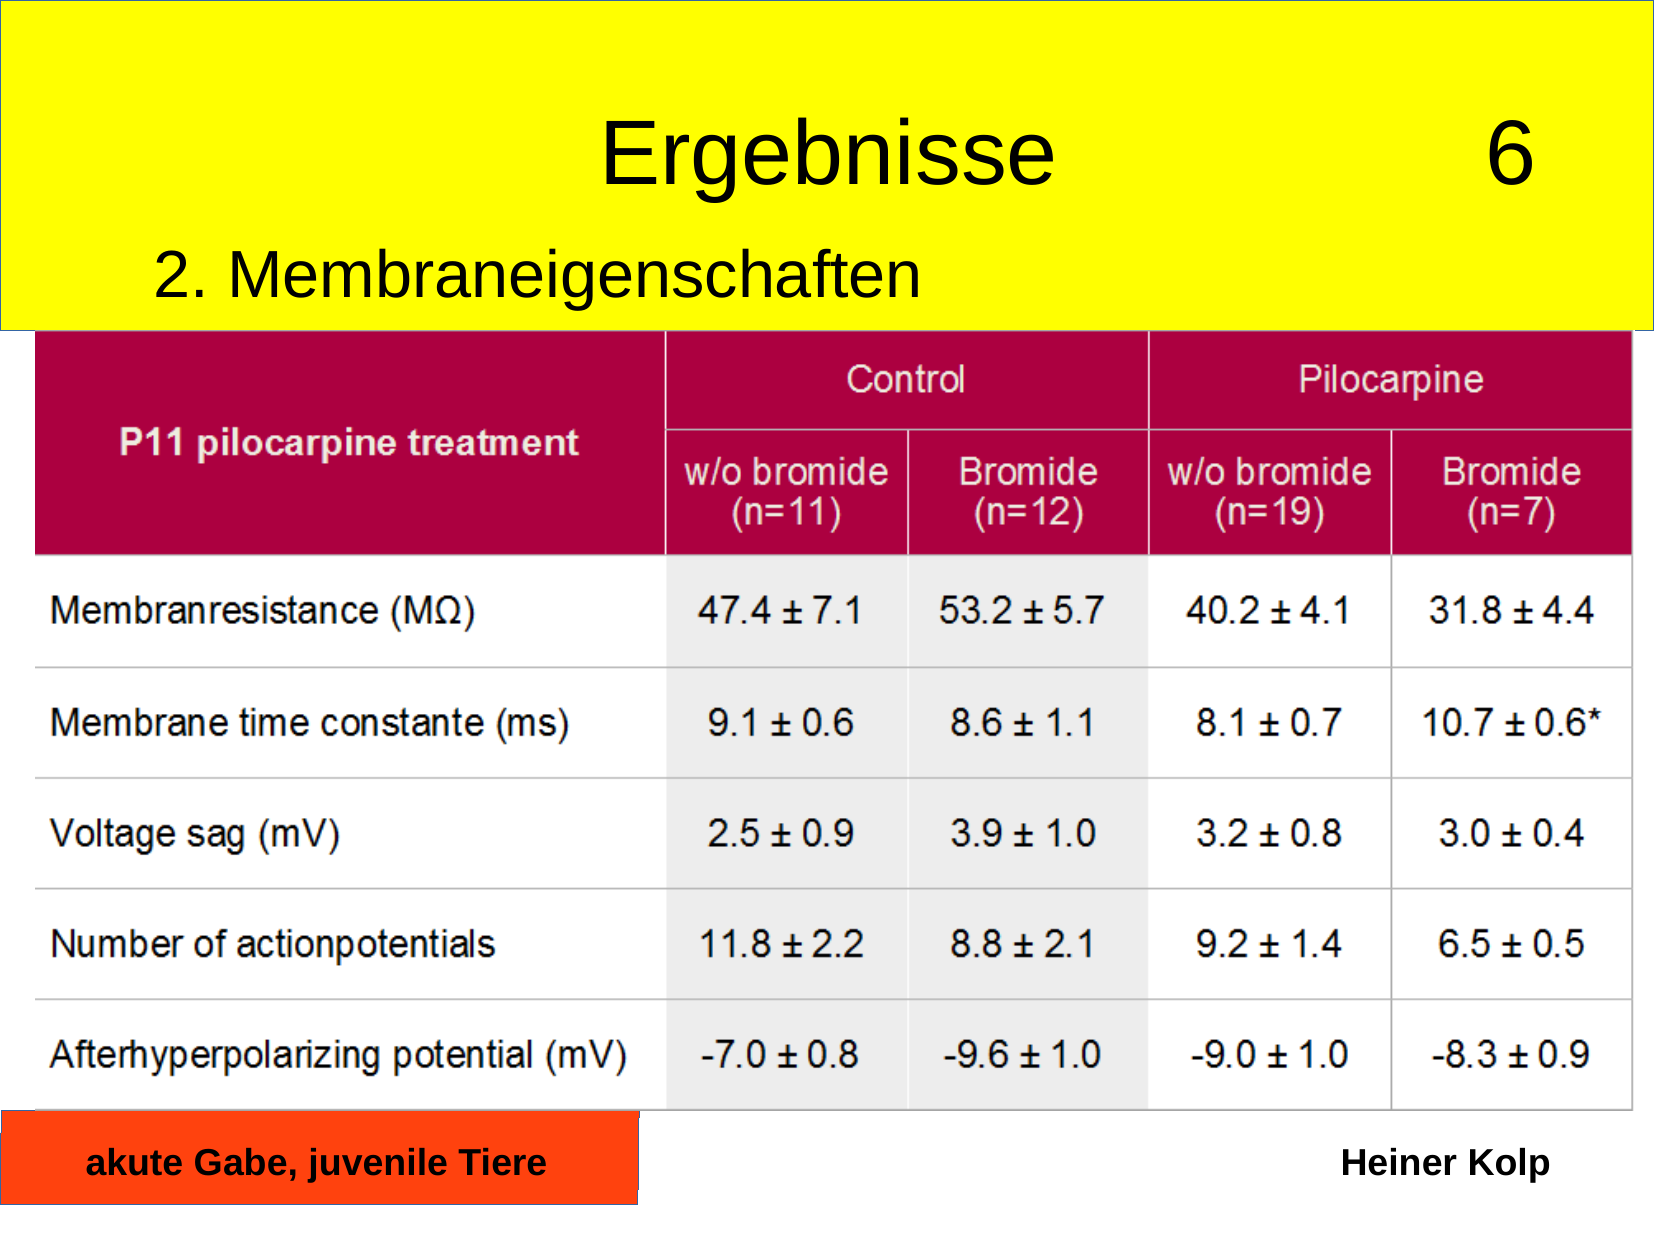

Ergebnisse
# 2. Membraneigenschaften
akute Gabe, juvenile Tiere											Heiner Kolp
| -8.3 ± 0.9 |
| --- |
| -8.3 ± 0.9 |
| --- |